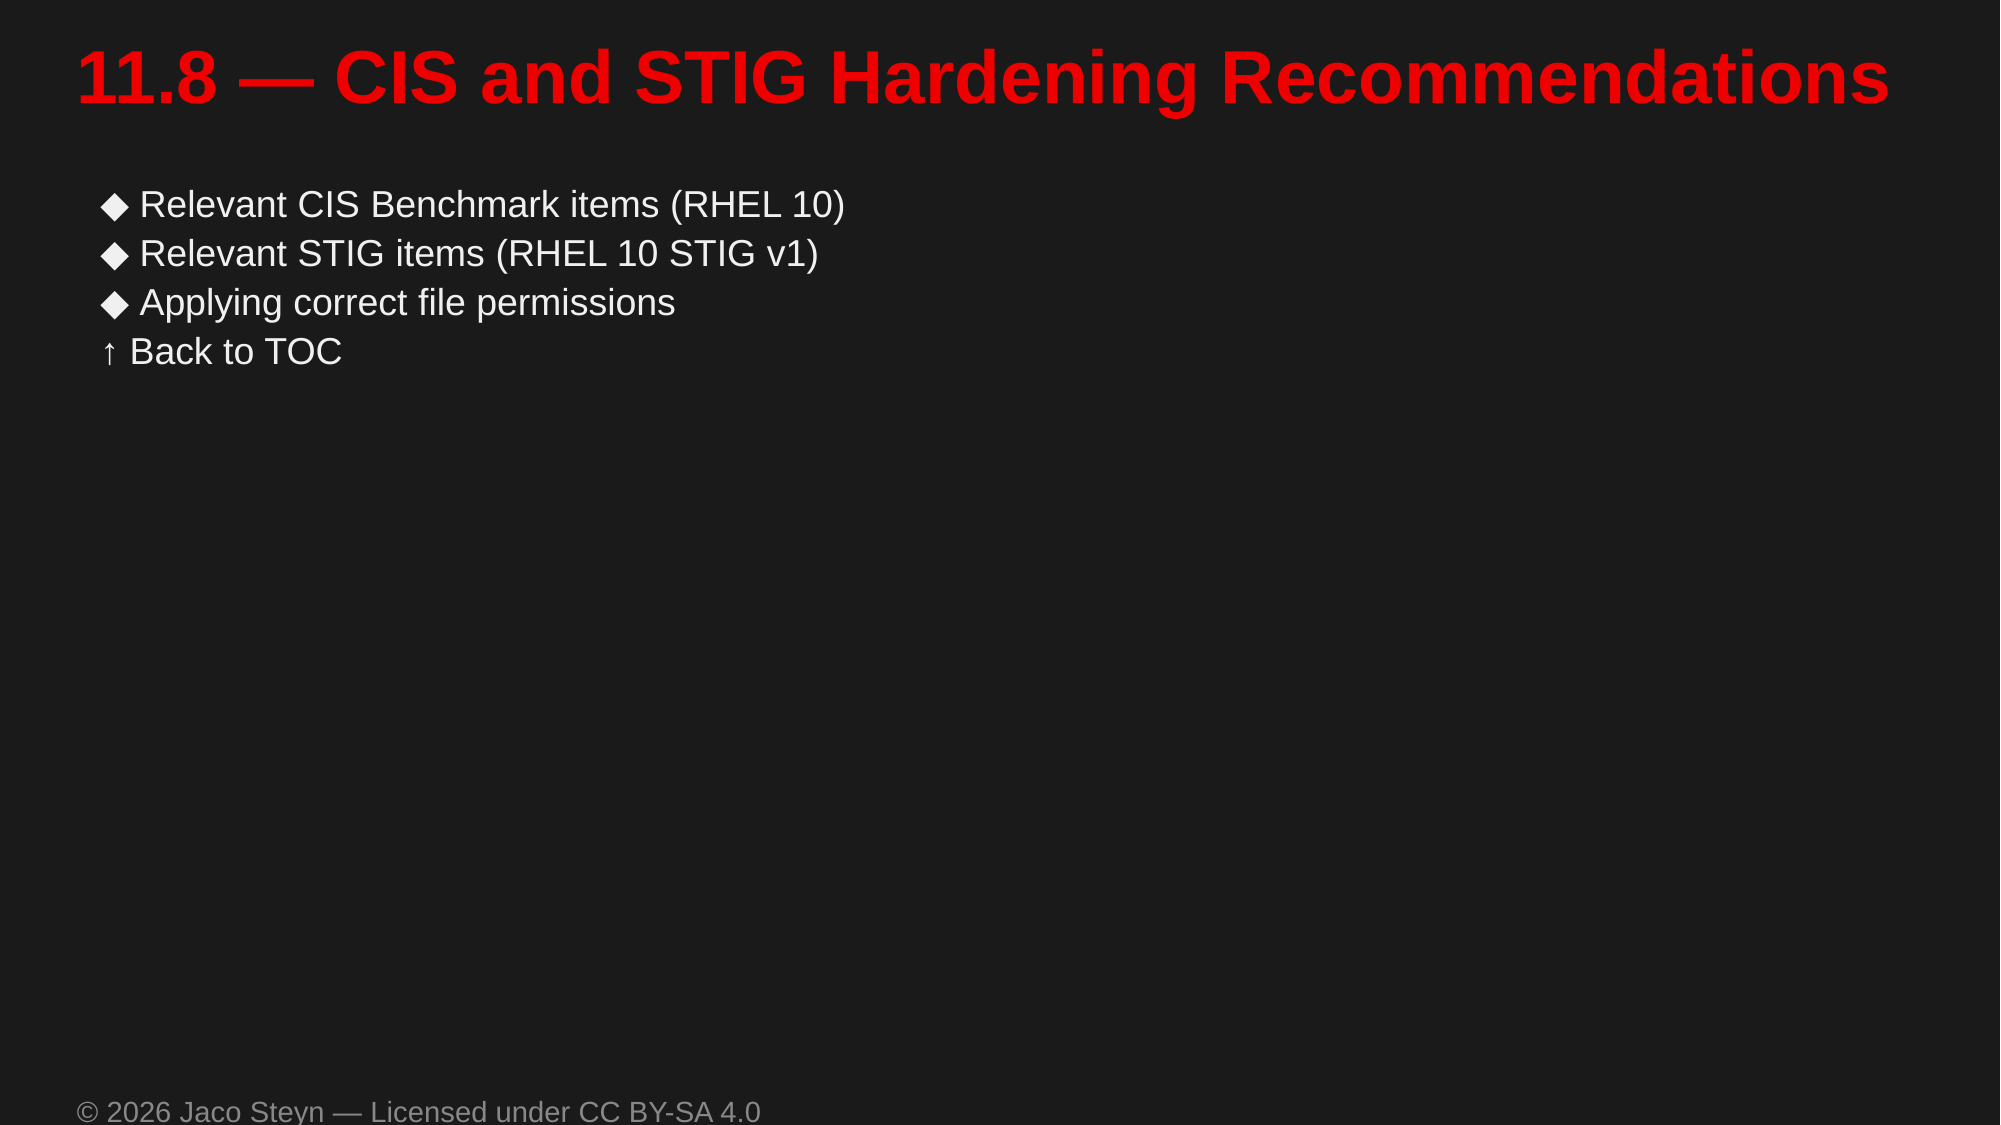

11.8 — CIS and STIG Hardening Recommendations
◆ Relevant CIS Benchmark items (RHEL 10)
◆ Relevant STIG items (RHEL 10 STIG v1)
◆ Applying correct file permissions
↑ Back to TOC
© 2026 Jaco Steyn — Licensed under CC BY-SA 4.0